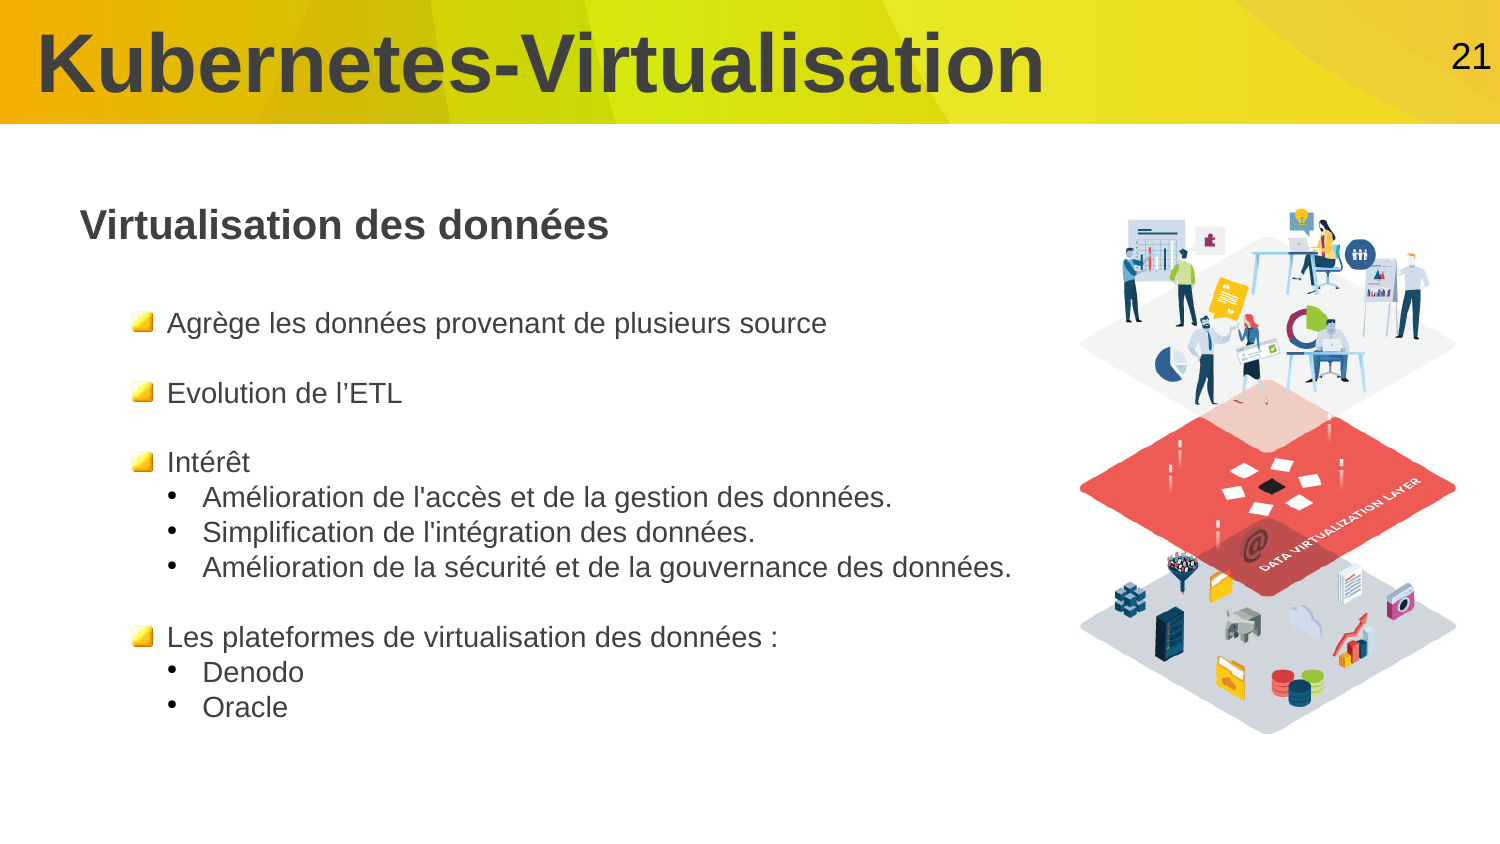

Kubernetes-Virtualisation
Virtualisation des données
Agrège les données provenant de plusieurs source
Evolution de l’ETL
Intérêt
Amélioration de l'accès et de la gestion des données.
Simplification de l'intégration des données.
Amélioration de la sécurité et de la gouvernance des données.
Les plateformes de virtualisation des données :
Denodo
Oracle